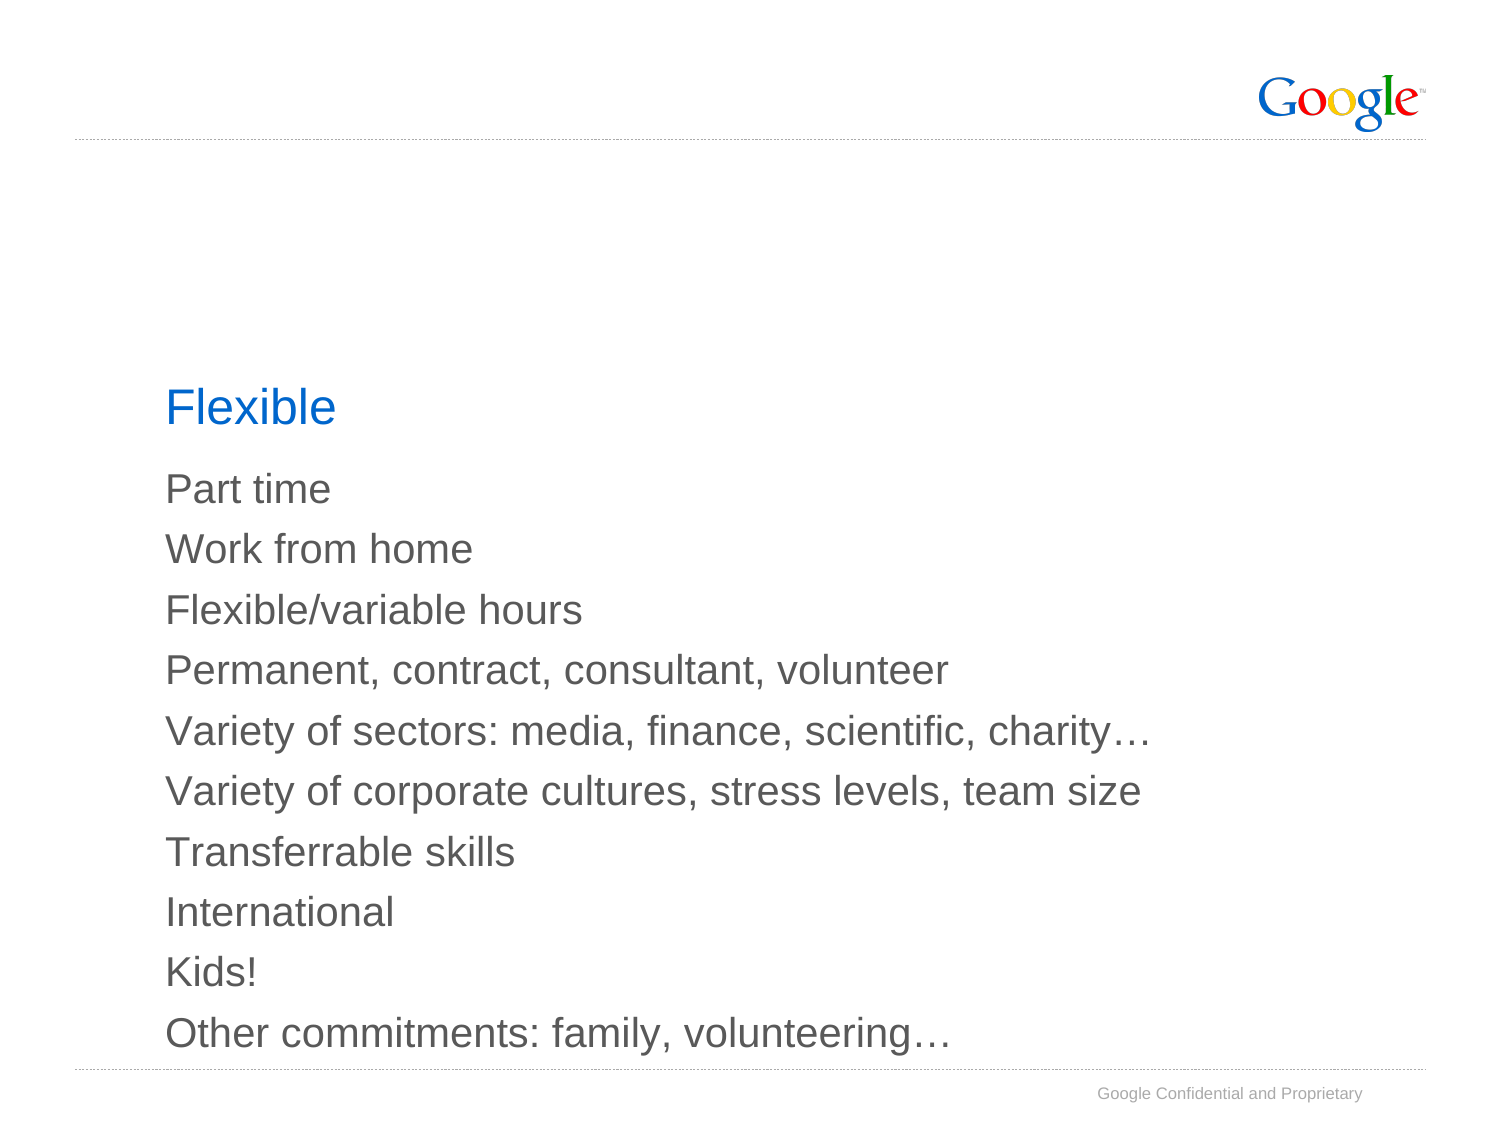

# Flexible
Part time
Work from home
Flexible/variable hours
Permanent, contract, consultant, volunteer
Variety of sectors: media, finance, scientific, charity…
Variety of corporate cultures, stress levels, team size
Transferrable skills
International
Kids!
Other commitments: family, volunteering…